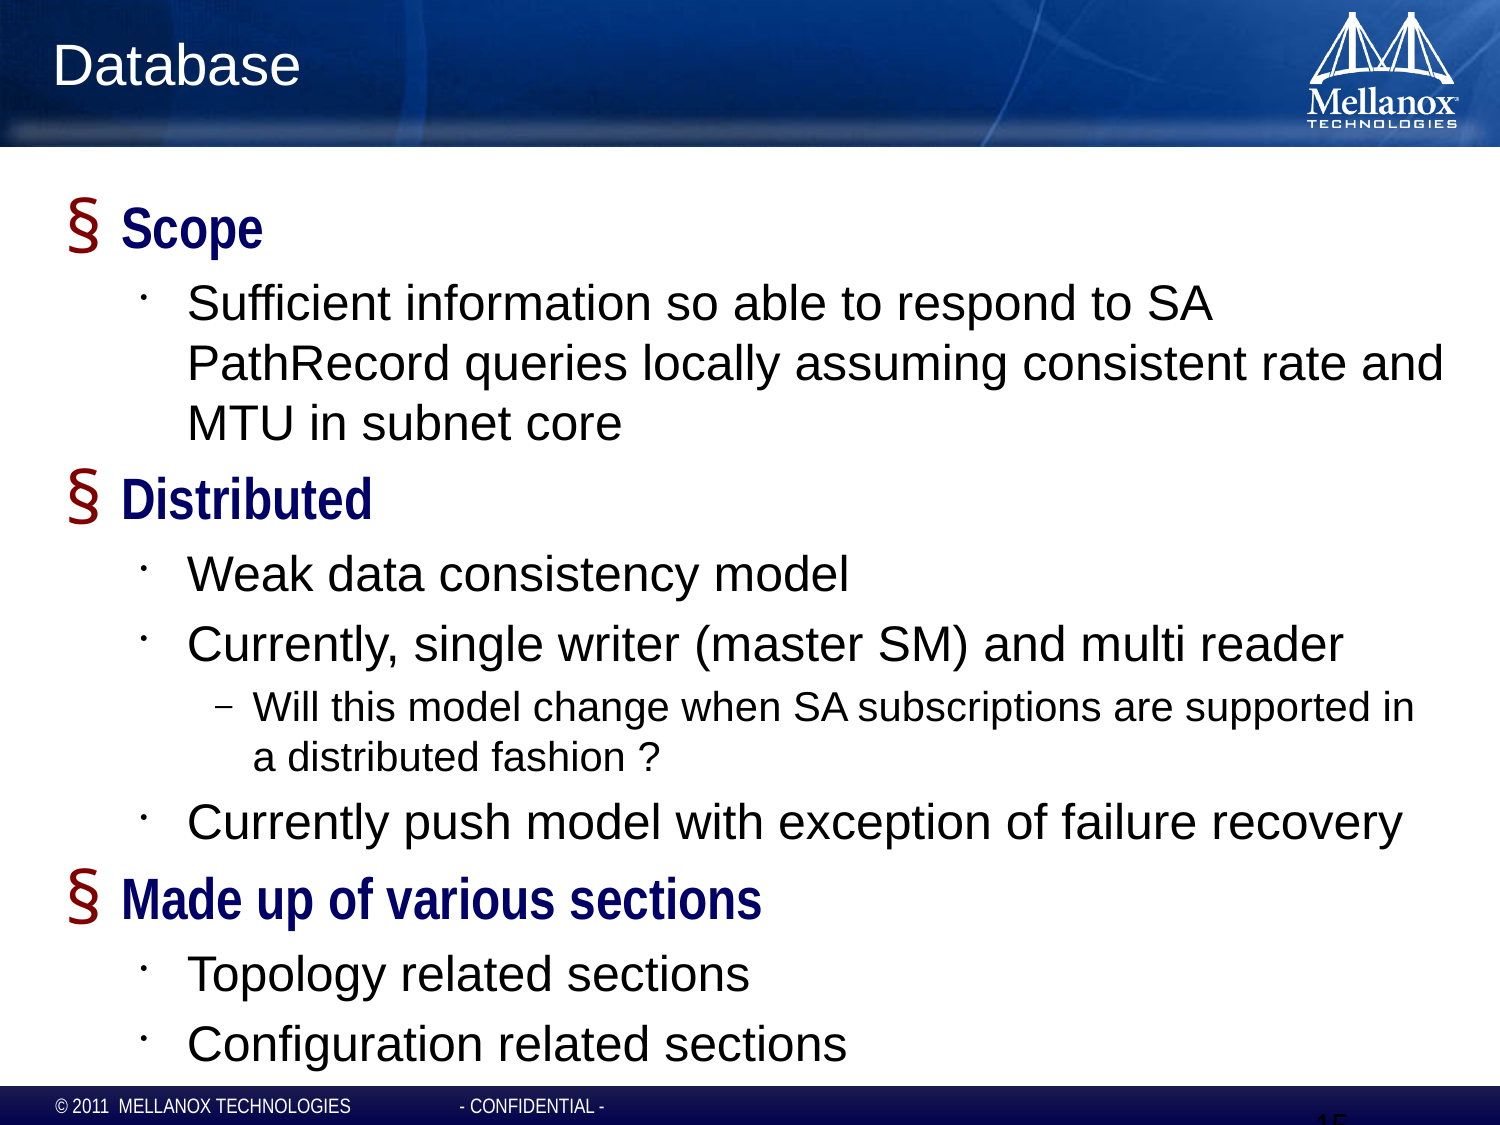

# Database
Scope
Sufficient information so able to respond to SA PathRecord queries locally assuming consistent rate and MTU in subnet core
Distributed
Weak data consistency model
Currently, single writer (master SM) and multi reader
Will this model change when SA subscriptions are supported in a distributed fashion ?
Currently push model with exception of failure recovery
Made up of various sections
Topology related sections
Configuration related sections